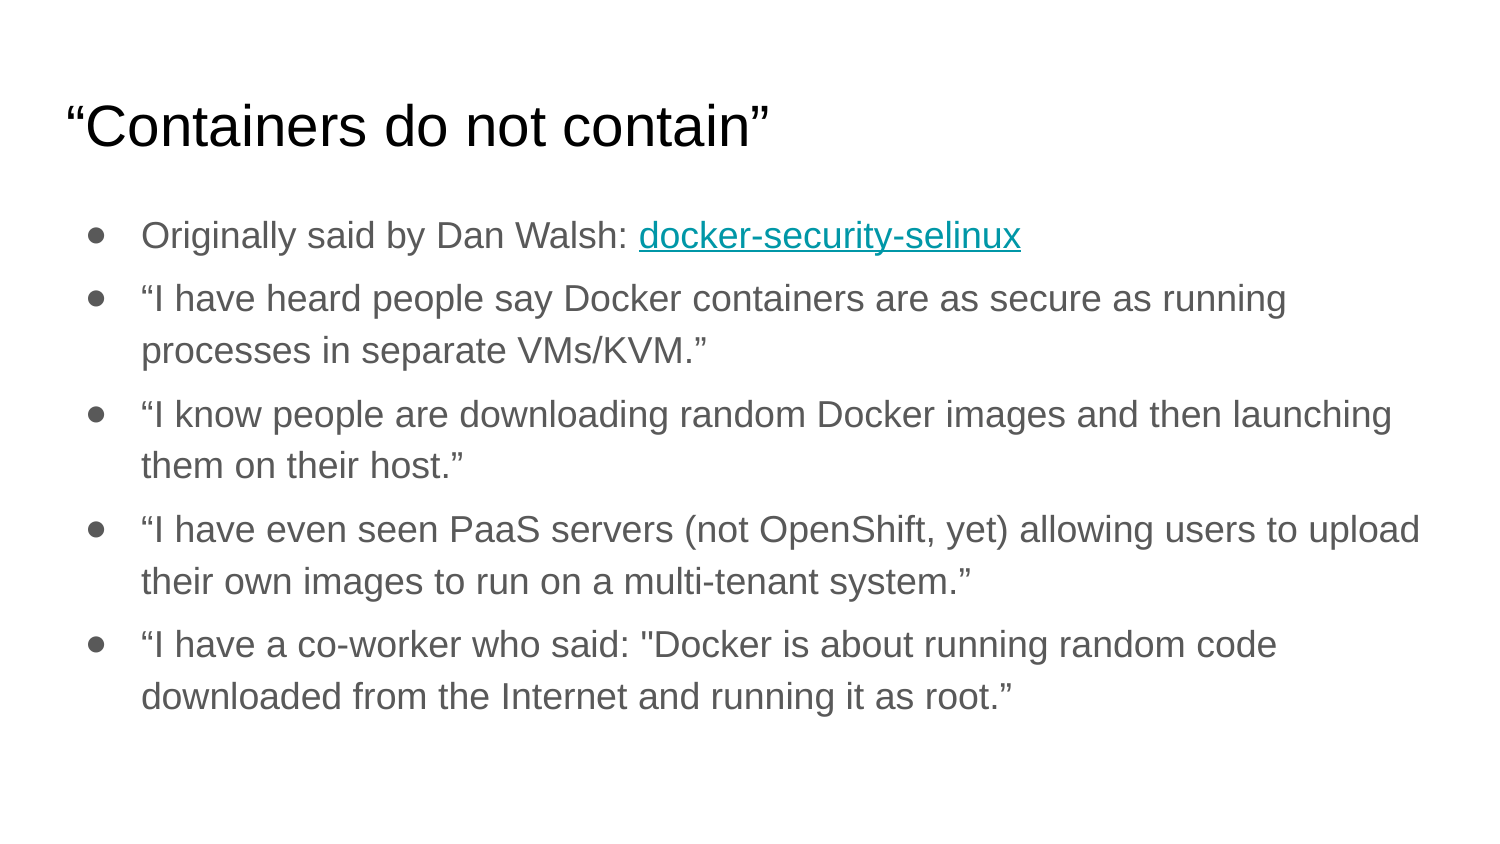

# “Containers do not contain”
Originally said by Dan Walsh: docker-security-selinux
“I have heard people say Docker containers are as secure as running processes in separate VMs/KVM.”
“I know people are downloading random Docker images and then launching them on their host.”
“I have even seen PaaS servers (not OpenShift, yet) allowing users to upload their own images to run on a multi-tenant system.”
“I have a co-worker who said: "Docker is about running random code downloaded from the Internet and running it as root.”